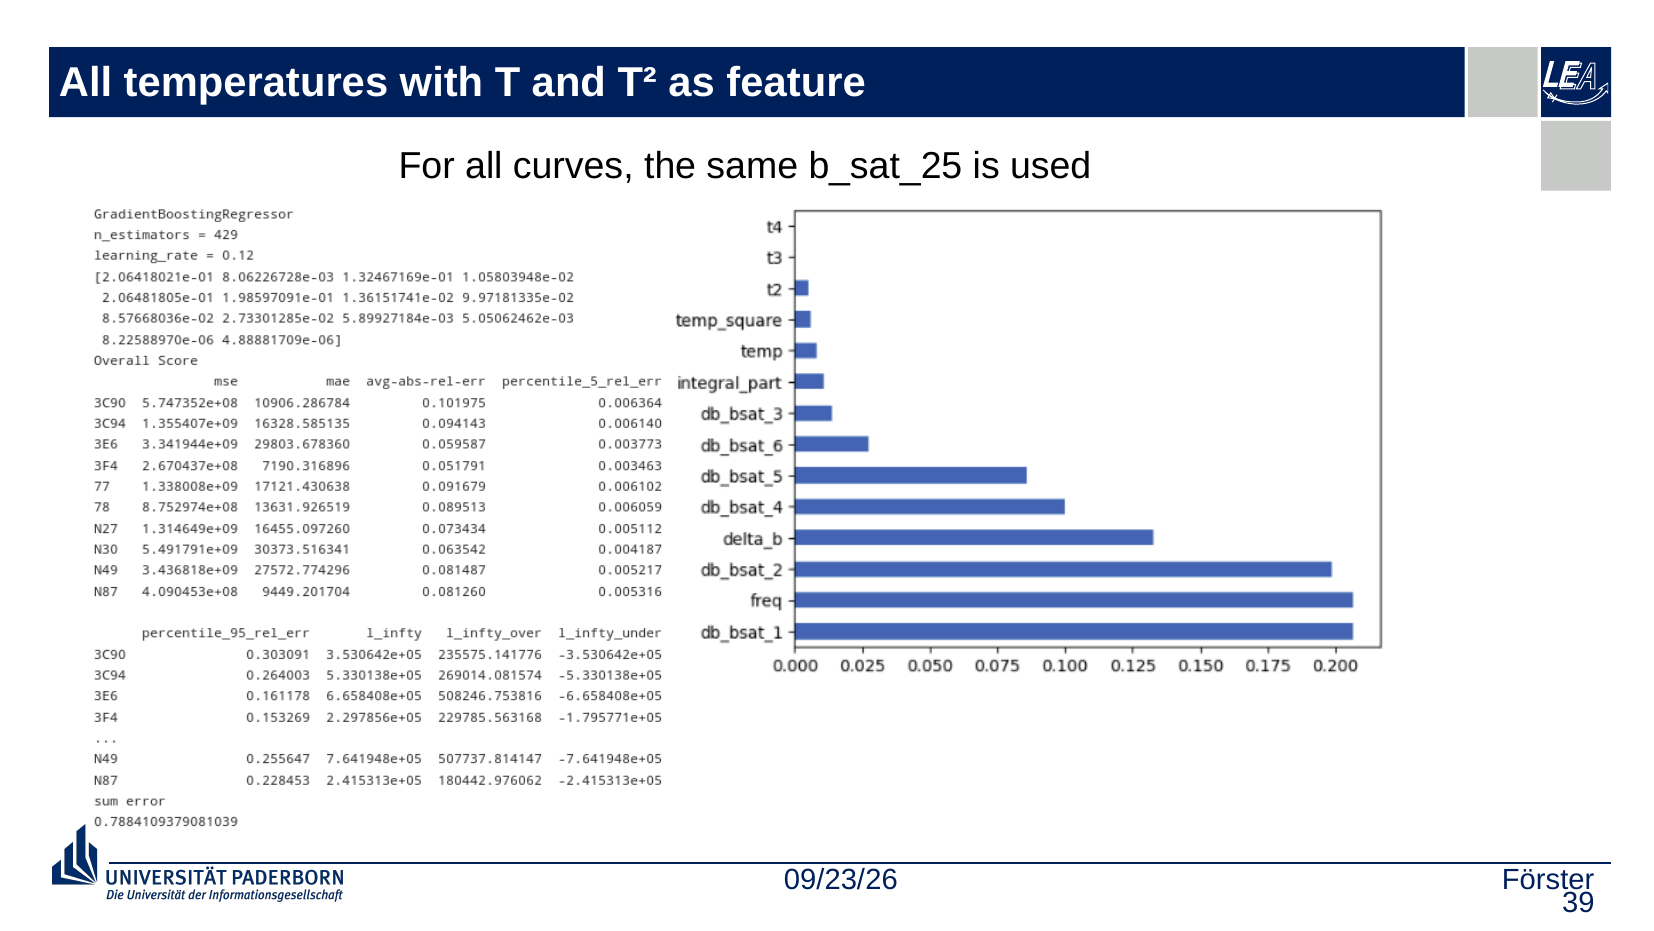

# All temperatures with T and T² as feature
For all curves, the same b_sat_25 is used
Förster
39